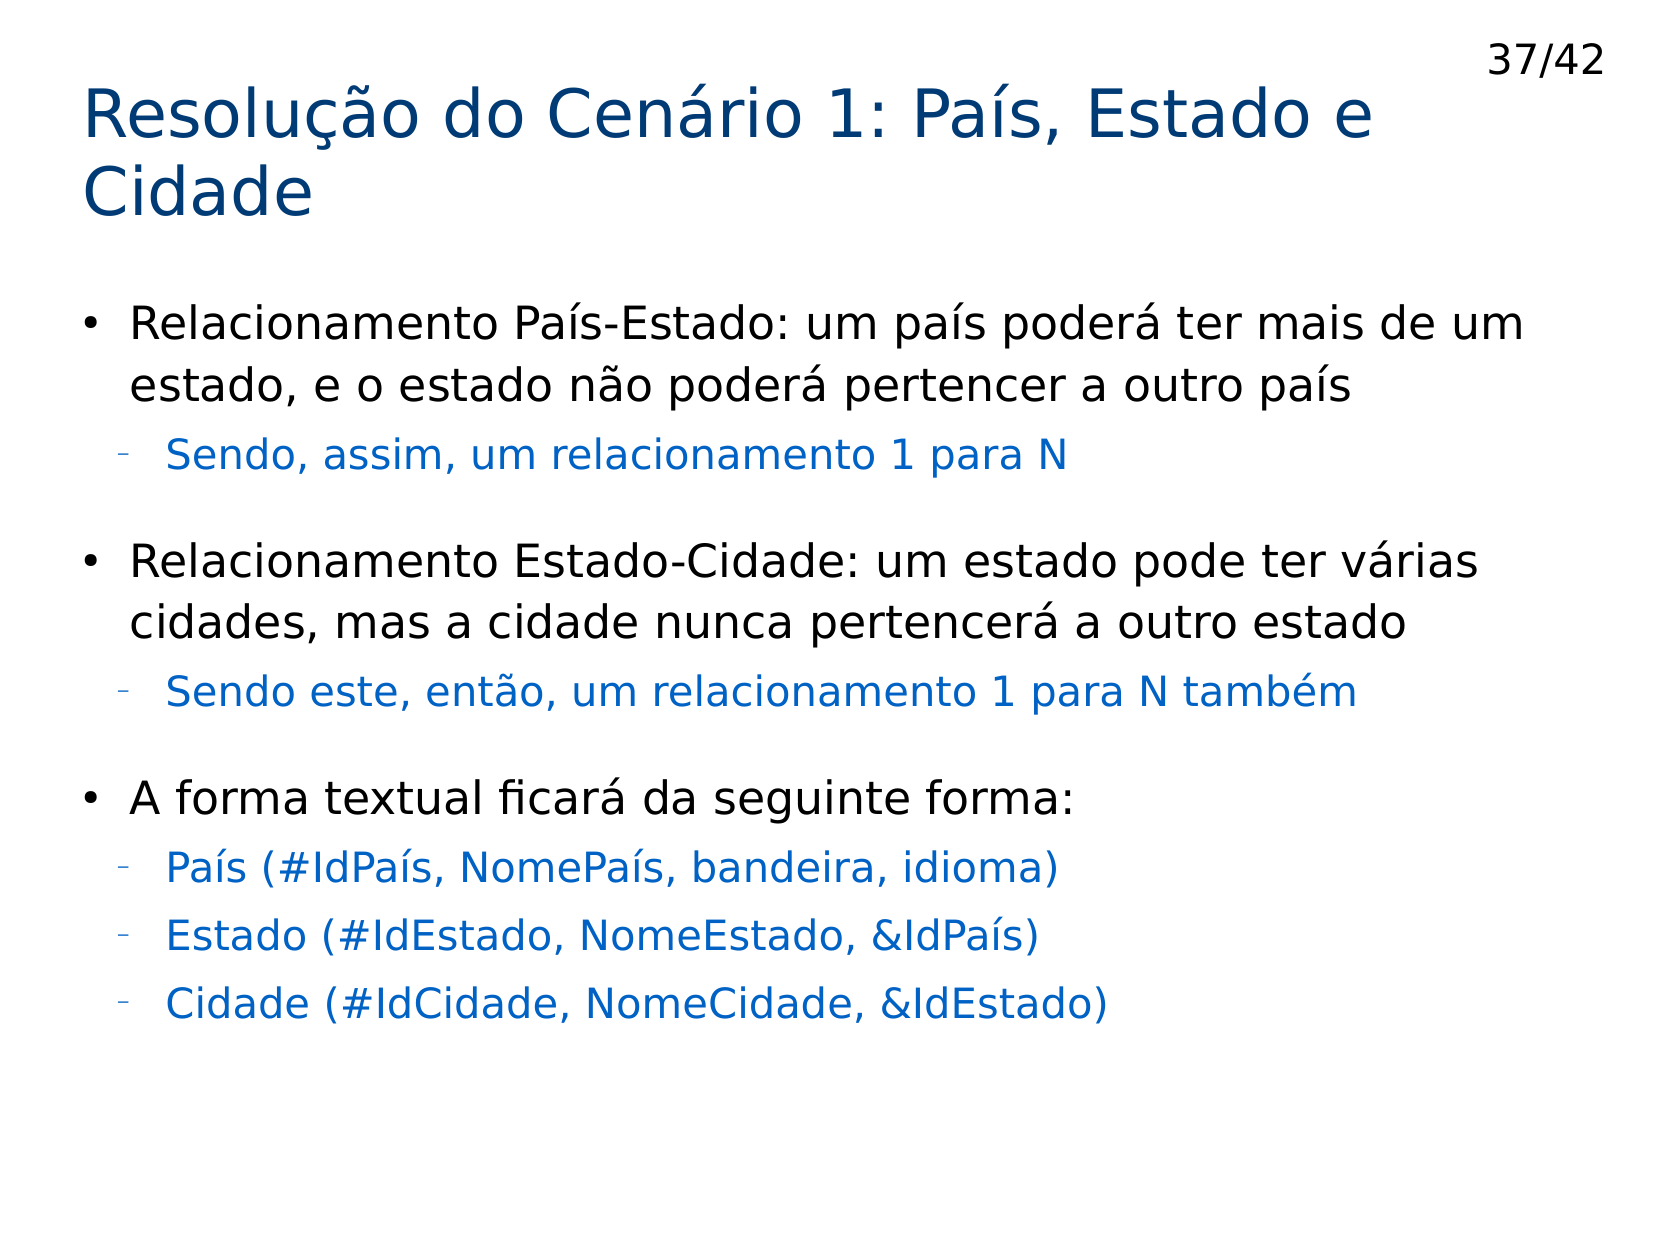

37
# Resolução do Cenário 1: País, Estado e Cidade
Relacionamento País-Estado: um país poderá ter mais de um estado, e o estado não poderá pertencer a outro país
Sendo, assim, um relacionamento 1 para N
Relacionamento Estado-Cidade: um estado pode ter várias cidades, mas a cidade nunca pertencerá a outro estado
Sendo este, então, um relacionamento 1 para N também
A forma textual ficará da seguinte forma:
País (#IdPaís, NomePaís, bandeira, idioma)
Estado (#IdEstado, NomeEstado, &IdPaís)
Cidade (#IdCidade, NomeCidade, &IdEstado)